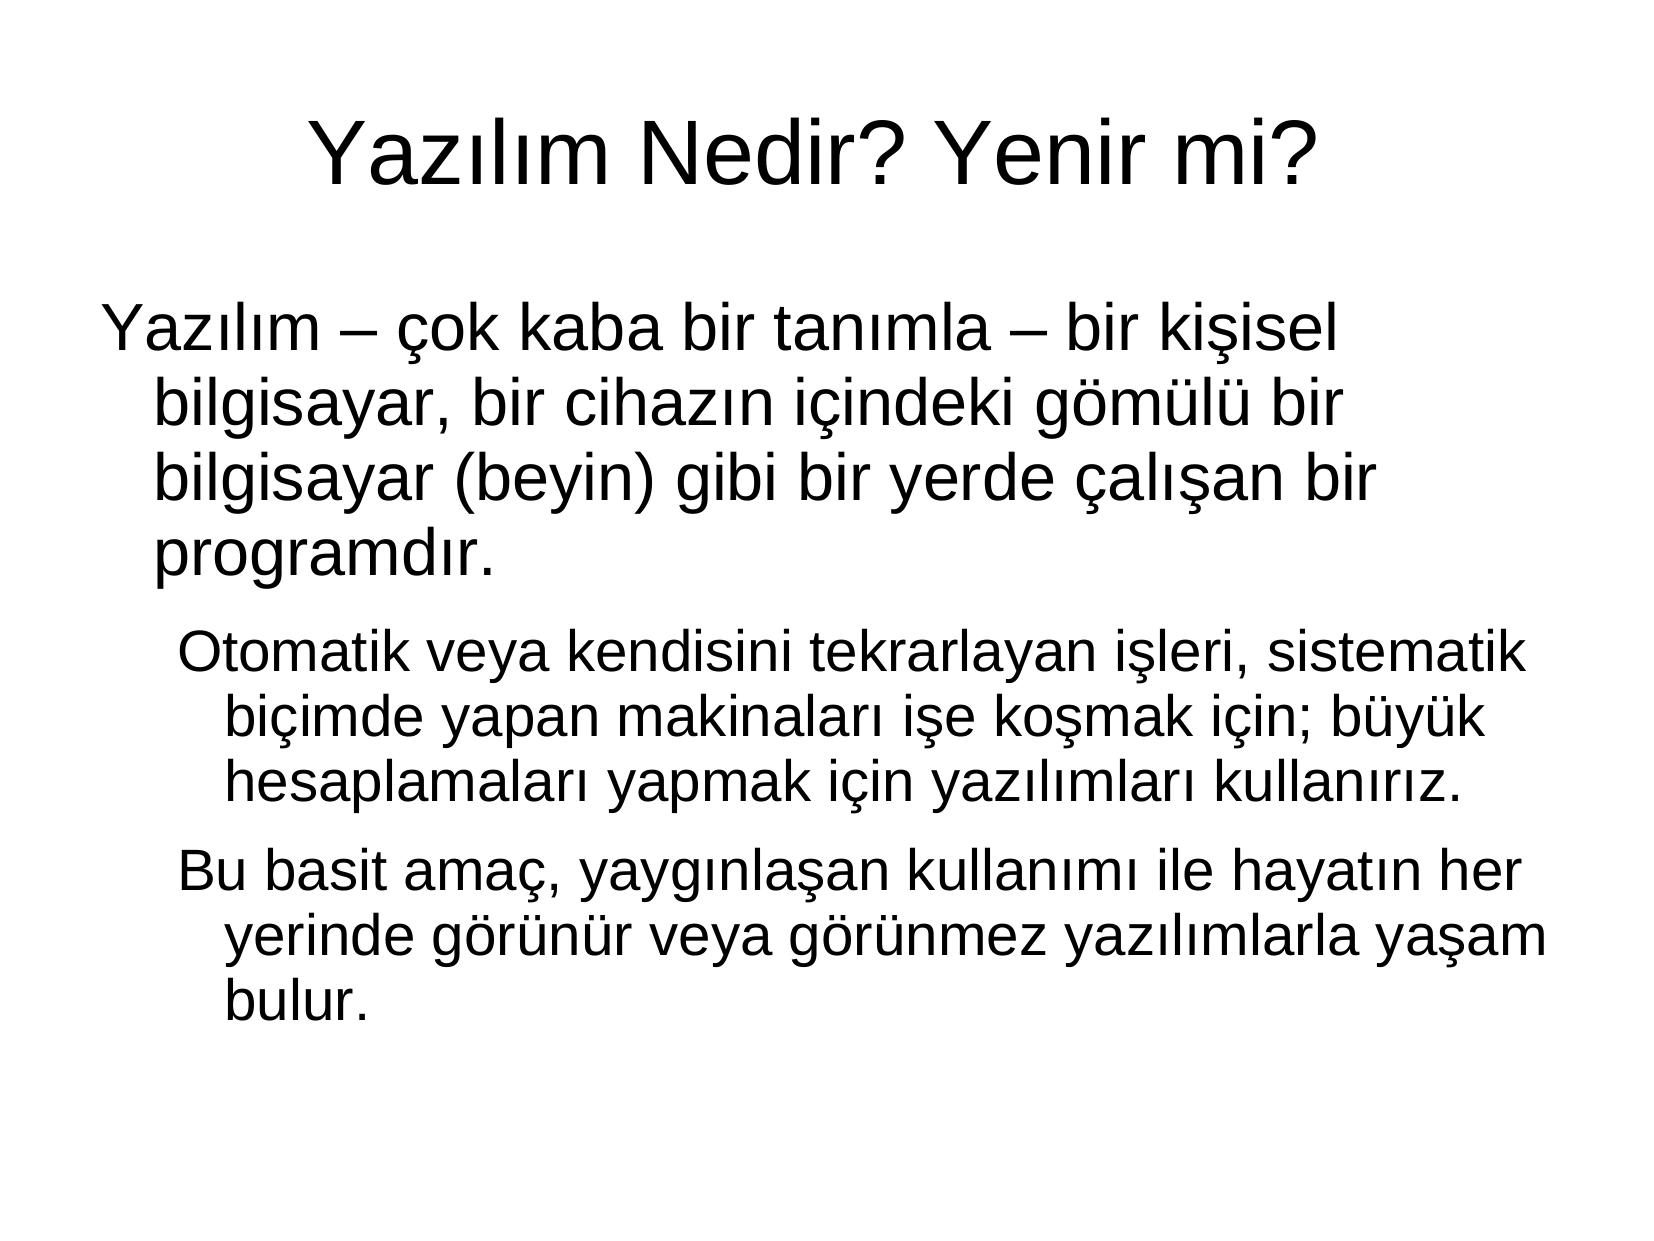

# Yazılım Nedir? Yenir mi?
Yazılım – çok kaba bir tanımla – bir kişisel bilgisayar, bir cihazın içindeki gömülü bir bilgisayar (beyin) gibi bir yerde çalışan bir programdır.
Otomatik veya kendisini tekrarlayan işleri, sistematik biçimde yapan makinaları işe koşmak için; büyük hesaplamaları yapmak için yazılımları kullanırız.
Bu basit amaç, yaygınlaşan kullanımı ile hayatın her yerinde görünür veya görünmez yazılımlarla yaşam bulur.